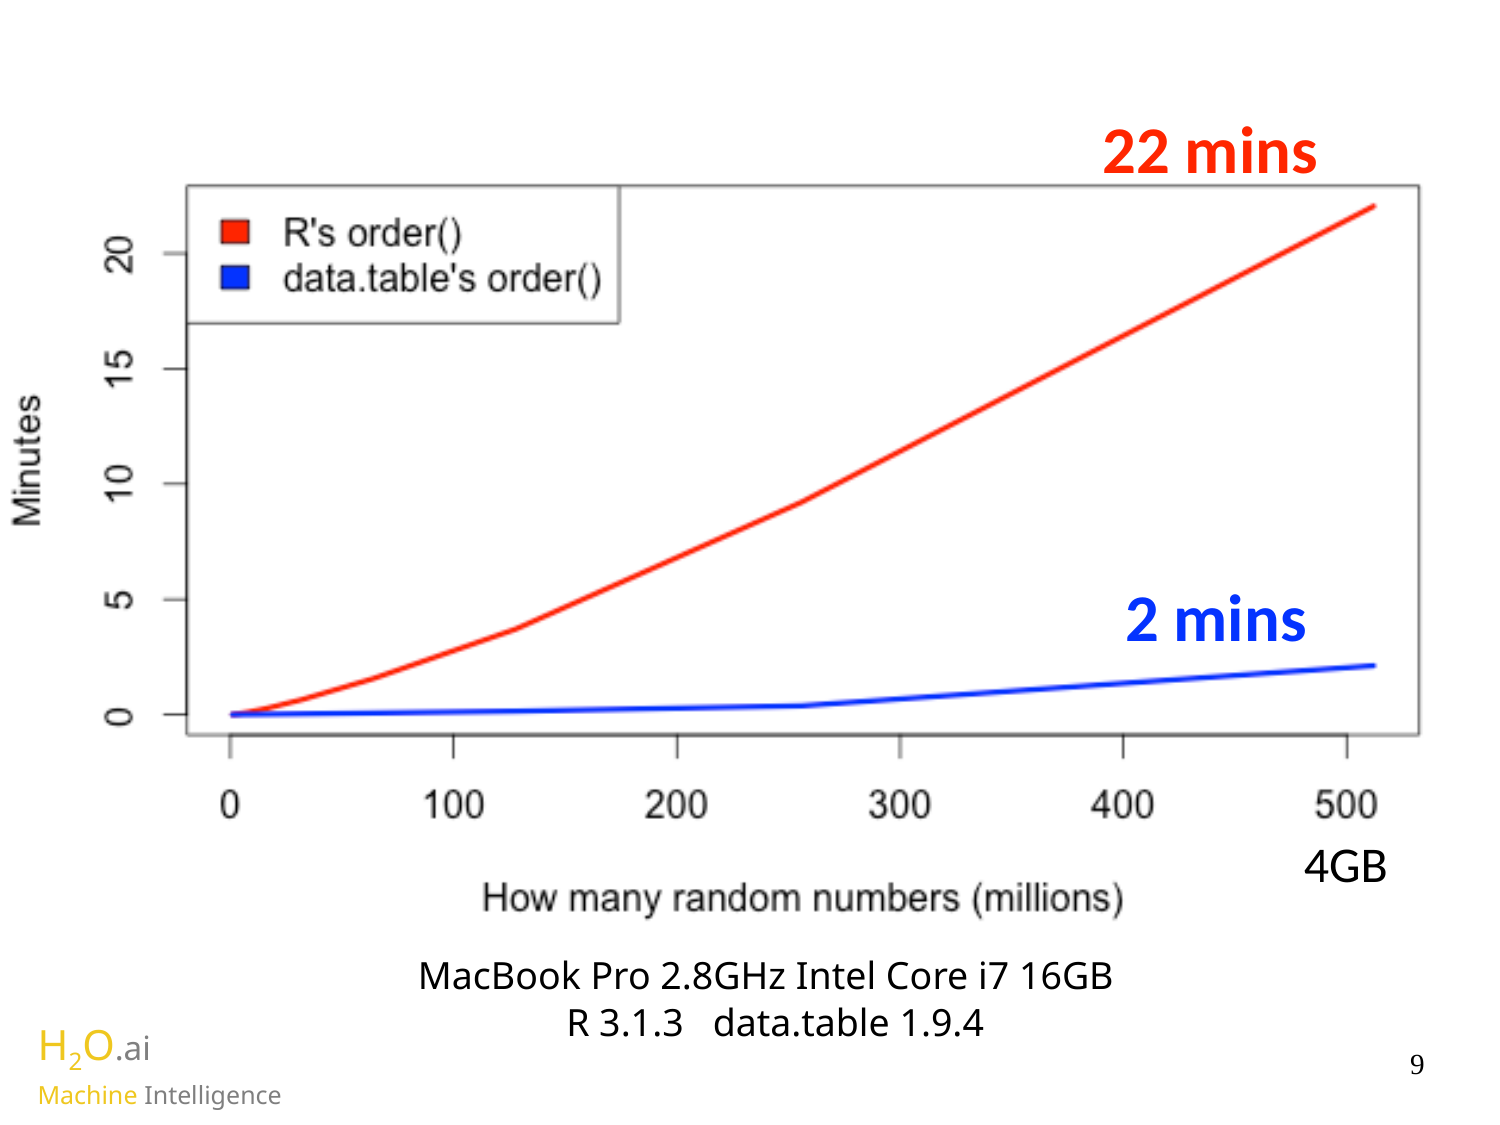

22 mins
2 mins
4GB
MacBook Pro 2.8GHz Intel Core i7 16GB
R 3.1.3 data.table 1.9.4
9